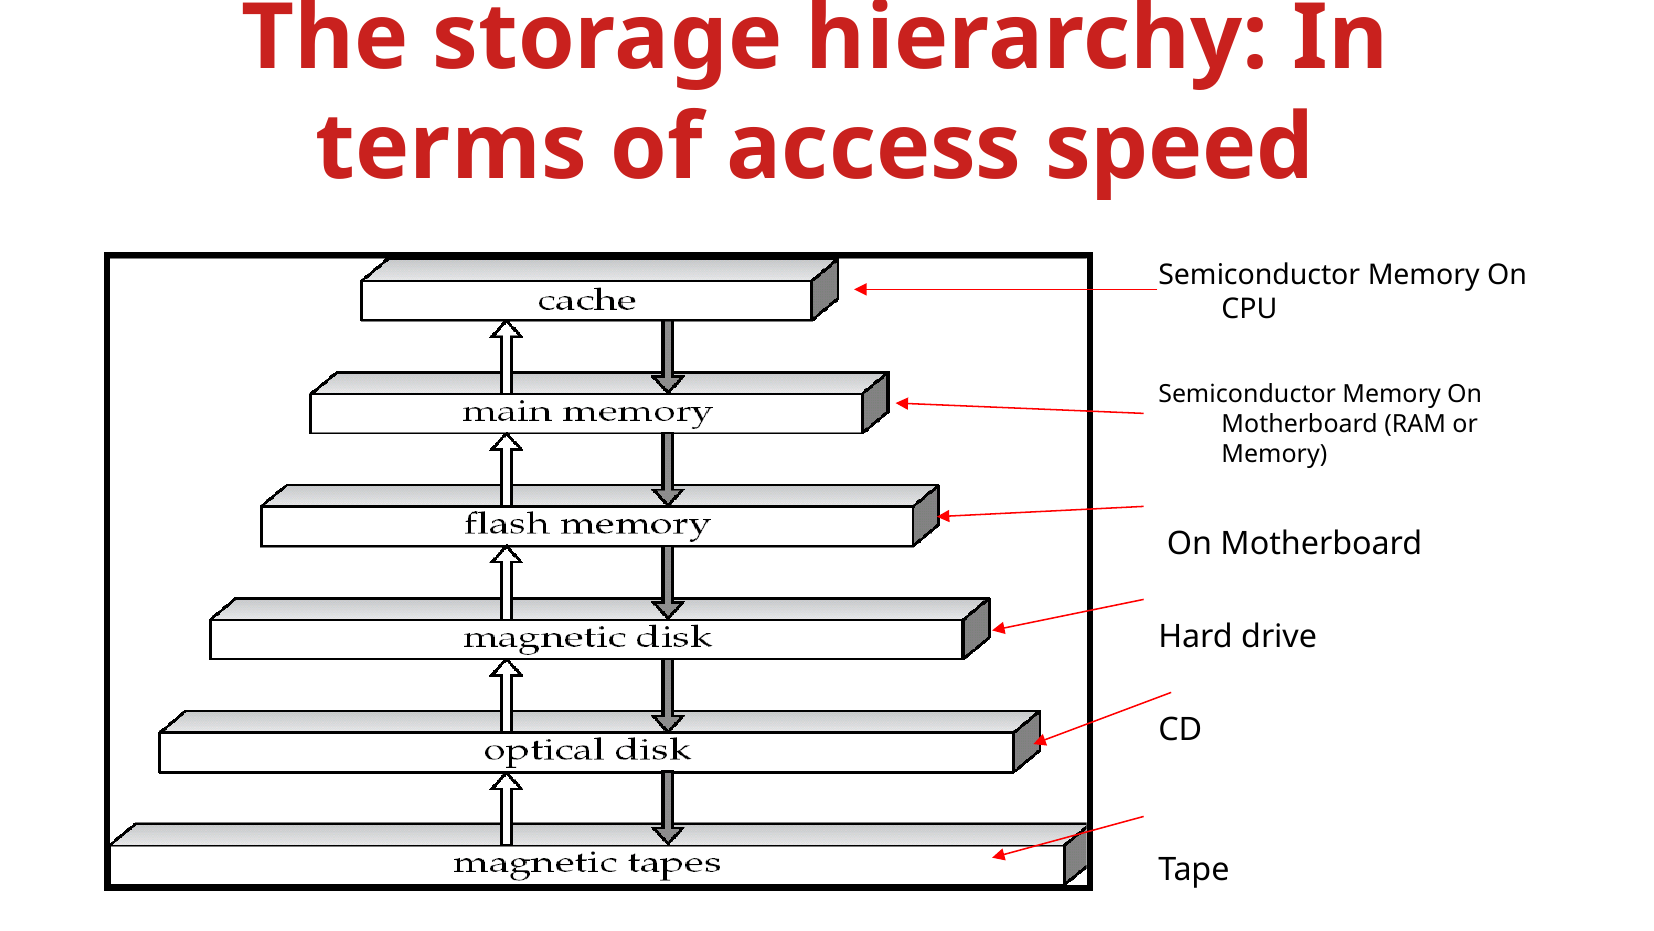

# The storage hierarchy: In terms of access speed
Semiconductor Memory On CPU
Semiconductor Memory On Motherboard (RAM or Memory)
 On Motherboard
Hard drive
CD
Tape